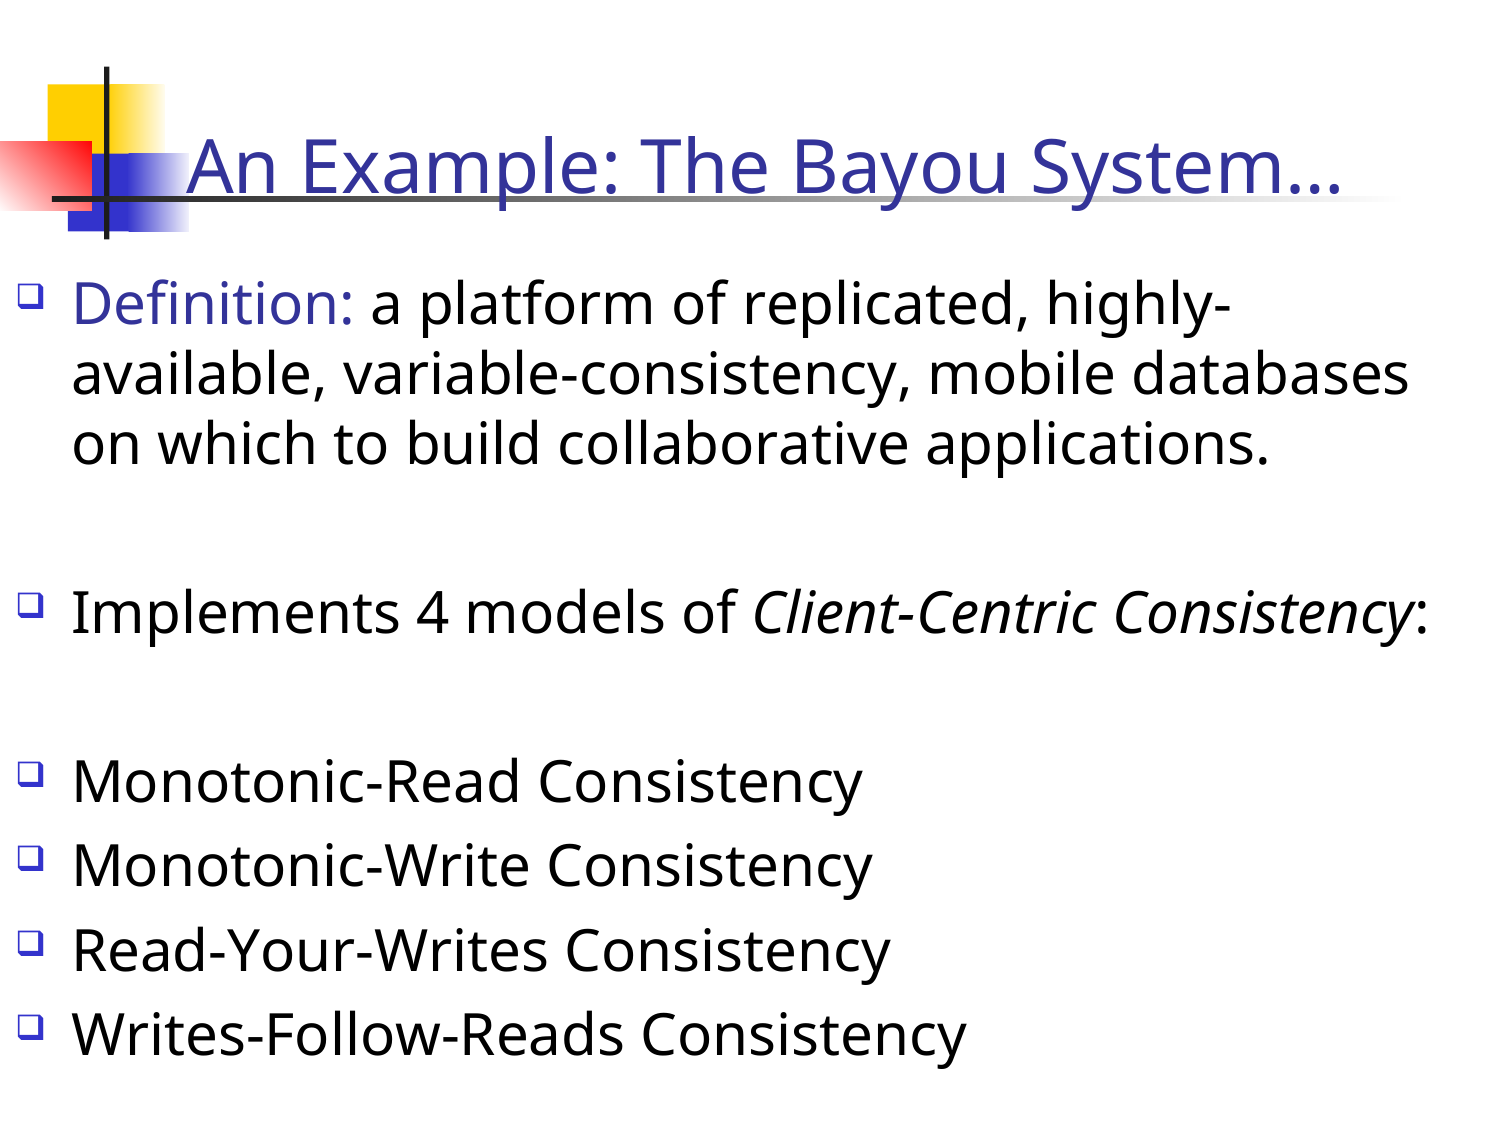

An Example: The Bayou System…
Definition: a platform of replicated, highly- available, variable-consistency, mobile databases on which to build collaborative applications.
Implements 4 models of Client-Centric Consistency:
Monotonic-Read Consistency
Monotonic-Write Consistency
Read-Your-Writes Consistency
Writes-Follow-Reads Consistency